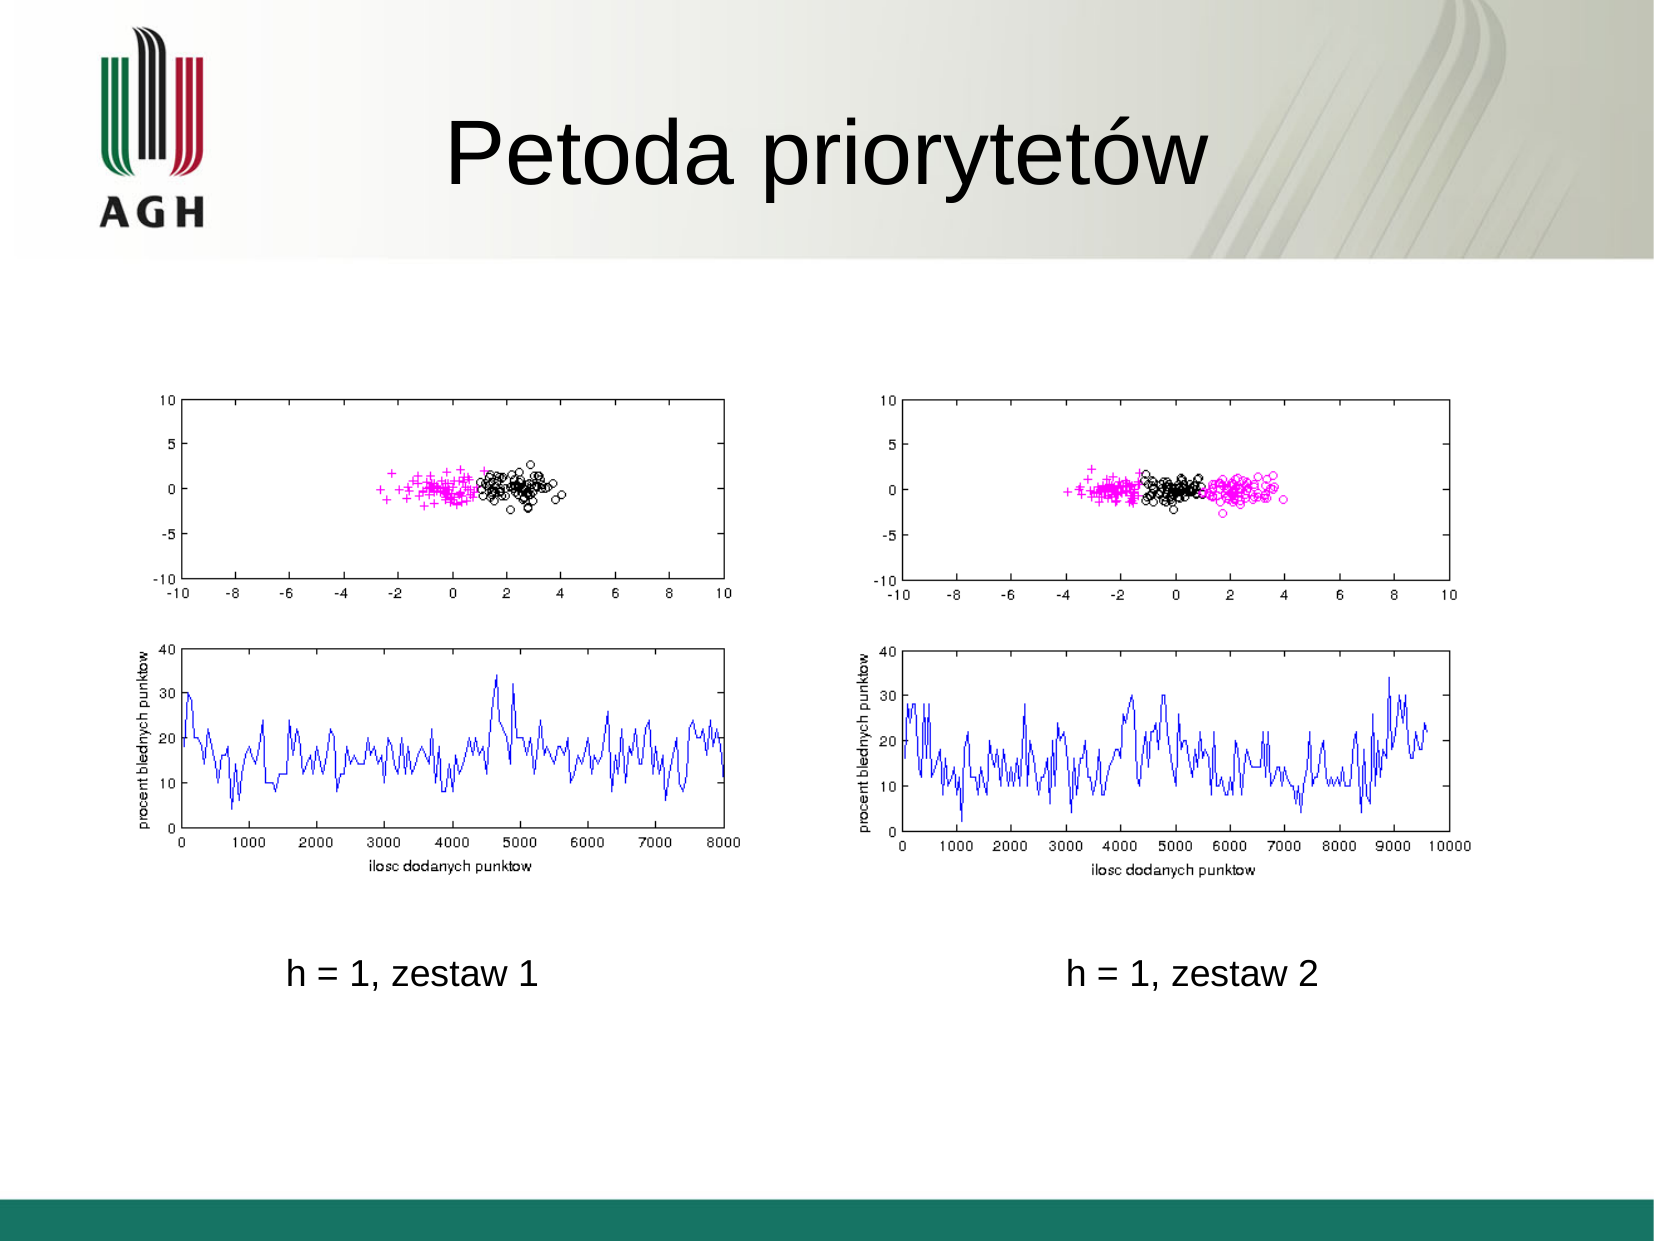

# Petoda priorytetów
h = 1, zestaw 1
h = 1, zestaw 2